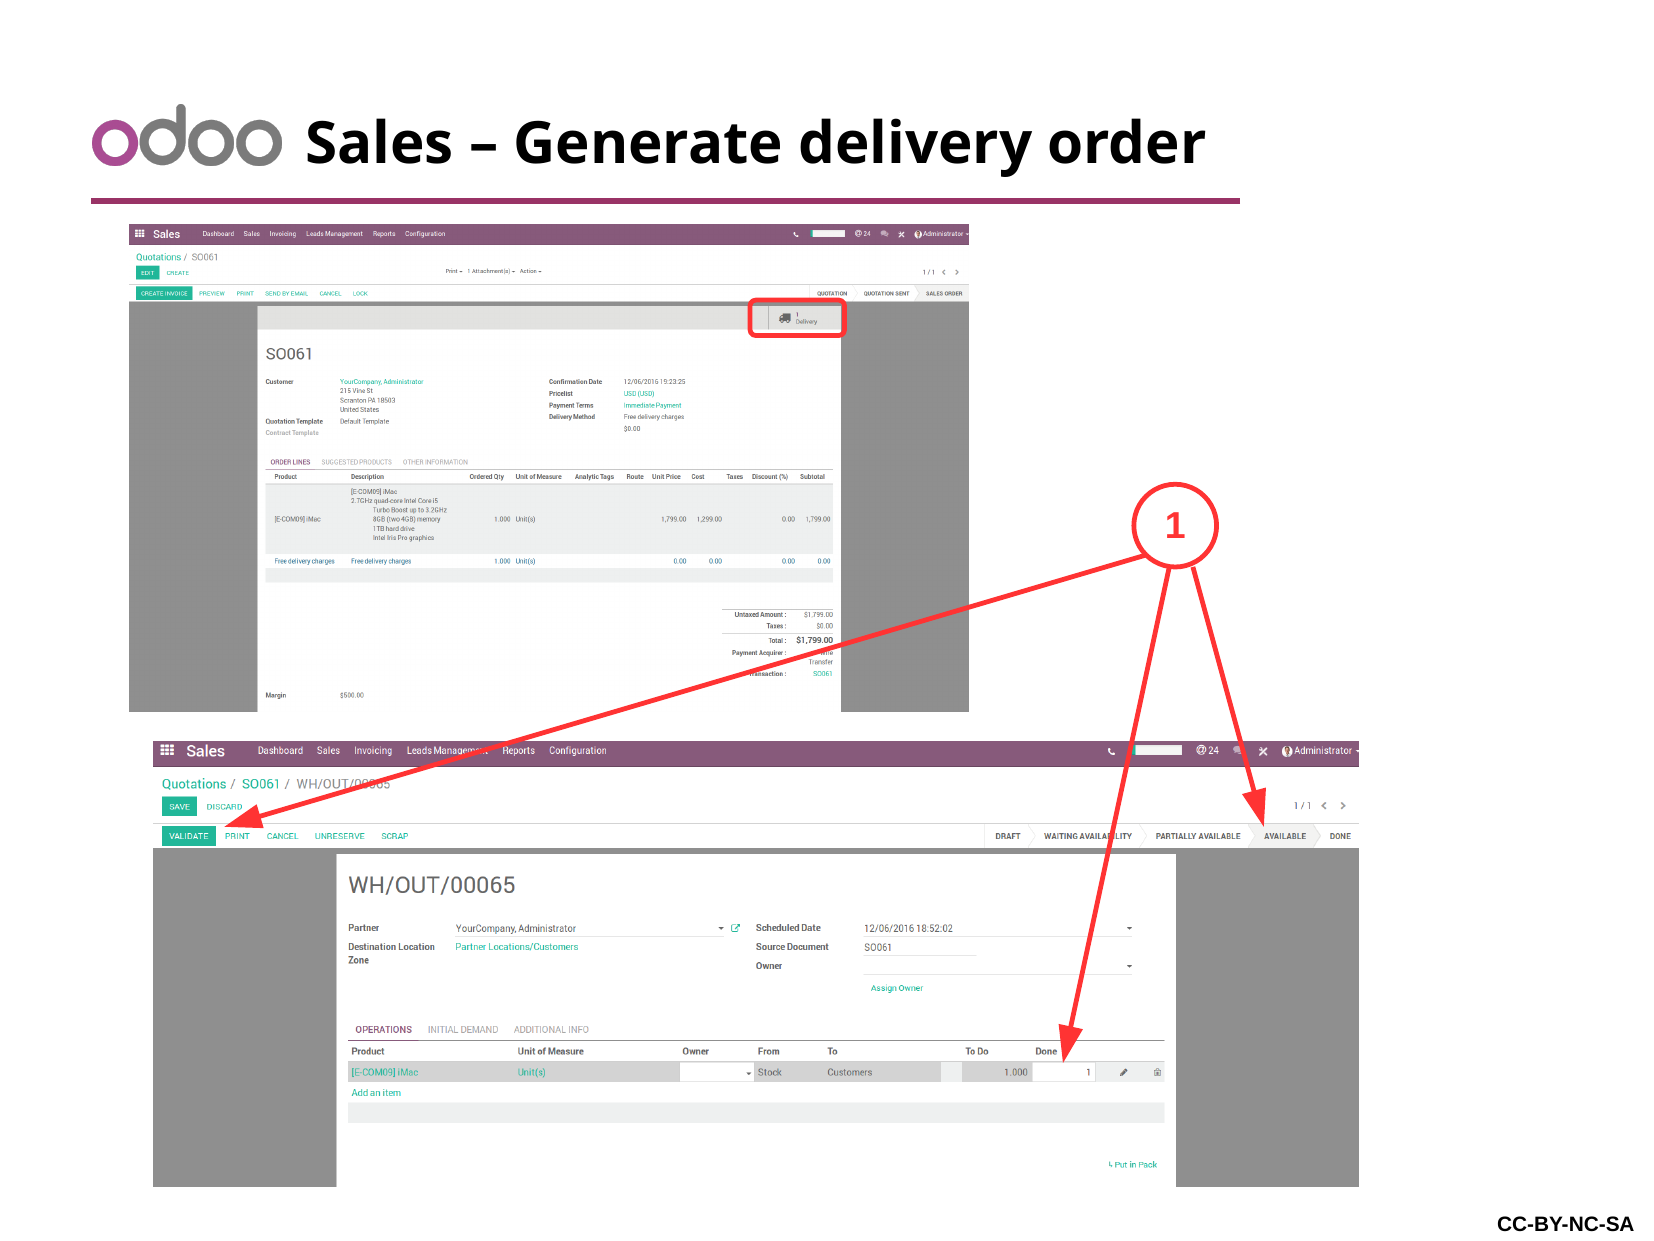

# Sales – Generate delivery order
1
CC-BY-NC-SA